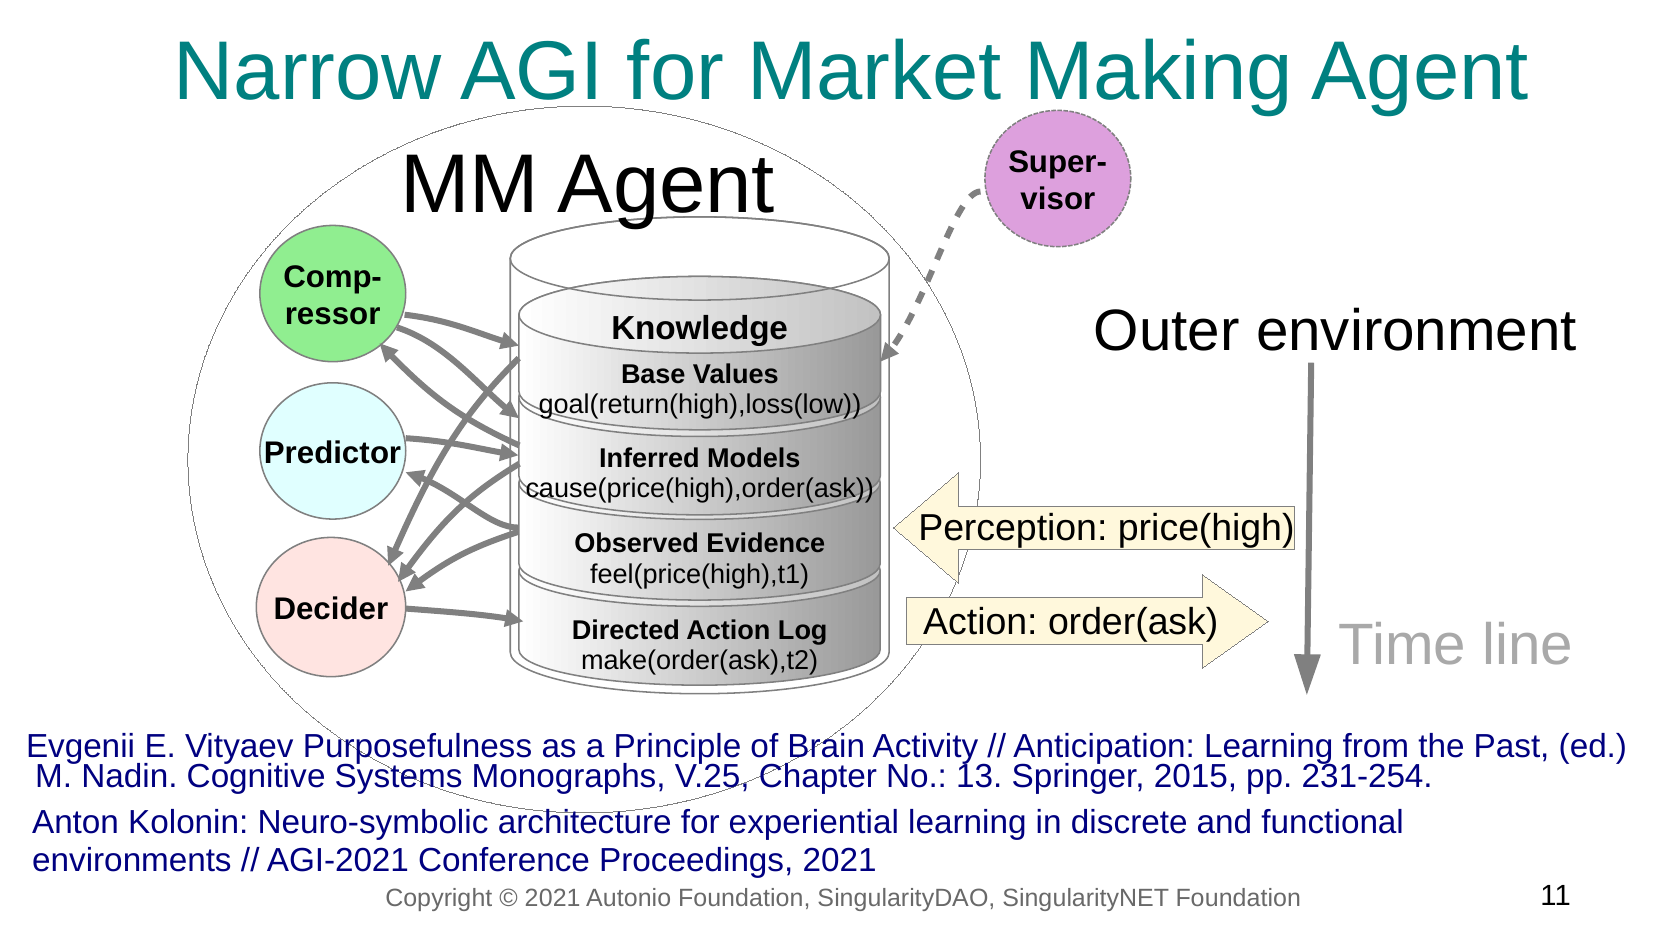

Narrow AGI for Market Making Agent
Super-
visor
MM Agent
Knowledge
Comp-
ressor
Base Values
goal(return(high),loss(low))
Inferred Models
cause(price(high),order(ask))
Observed Evidence
feel(price(high),t1)
Directed Action Log
make(order(ask),t2)
Outer environment
Predictor
Perception: price(high)
Decider
Action: order(ask)
Time line
Evgenii E. Vityaev Purposefulness as a Principle of Brain Activity // Anticipation: Learning from the Past, (ed.) M. Nadin. Cognitive Systems Monographs, V.25, Chapter No.: 13. Springer, 2015, pp. 231-254.
Anton Kolonin: Neuro-symbolic architecture for experiential learning in discrete and functional environments // AGI-2021 Conference Proceedings, 2021
Copyright © 2021 Autonio Foundation, SingularityDAO, SingularityNET Foundation
11